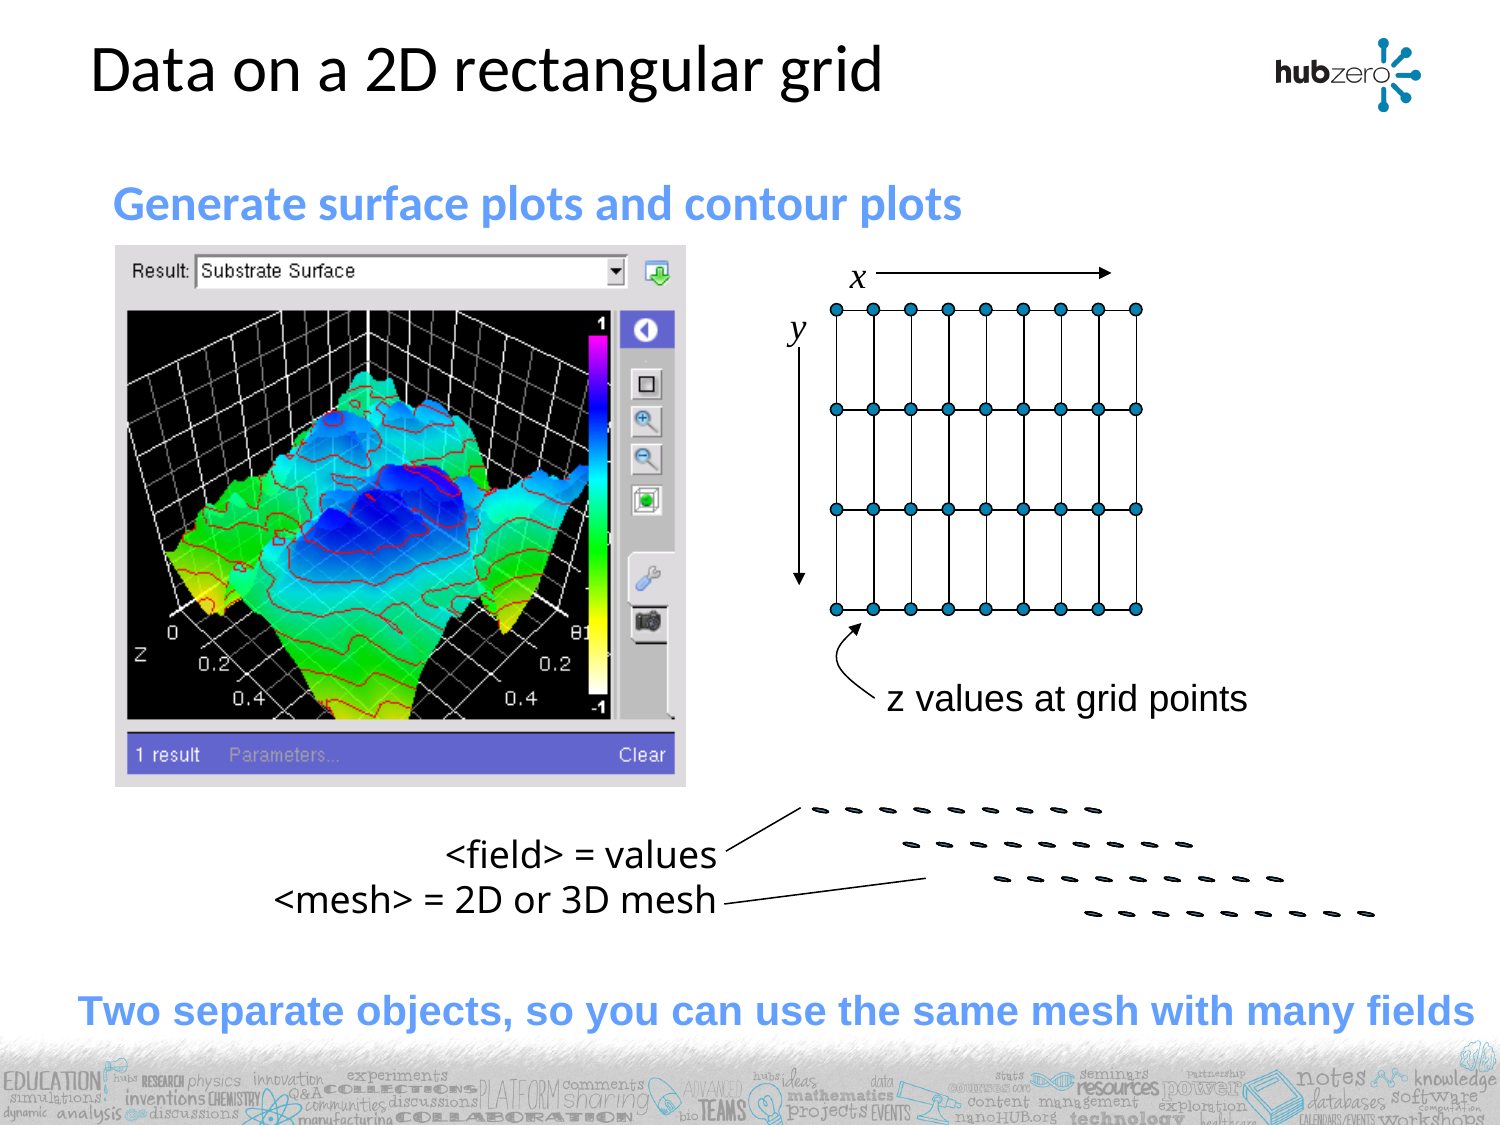

Data on a 2D rectangular grid
Generate surface plots and contour plots
x
y
z values at grid points
<field> = values
<mesh> = 2D or 3D mesh
Two separate objects, so you can use the same mesh with many fields